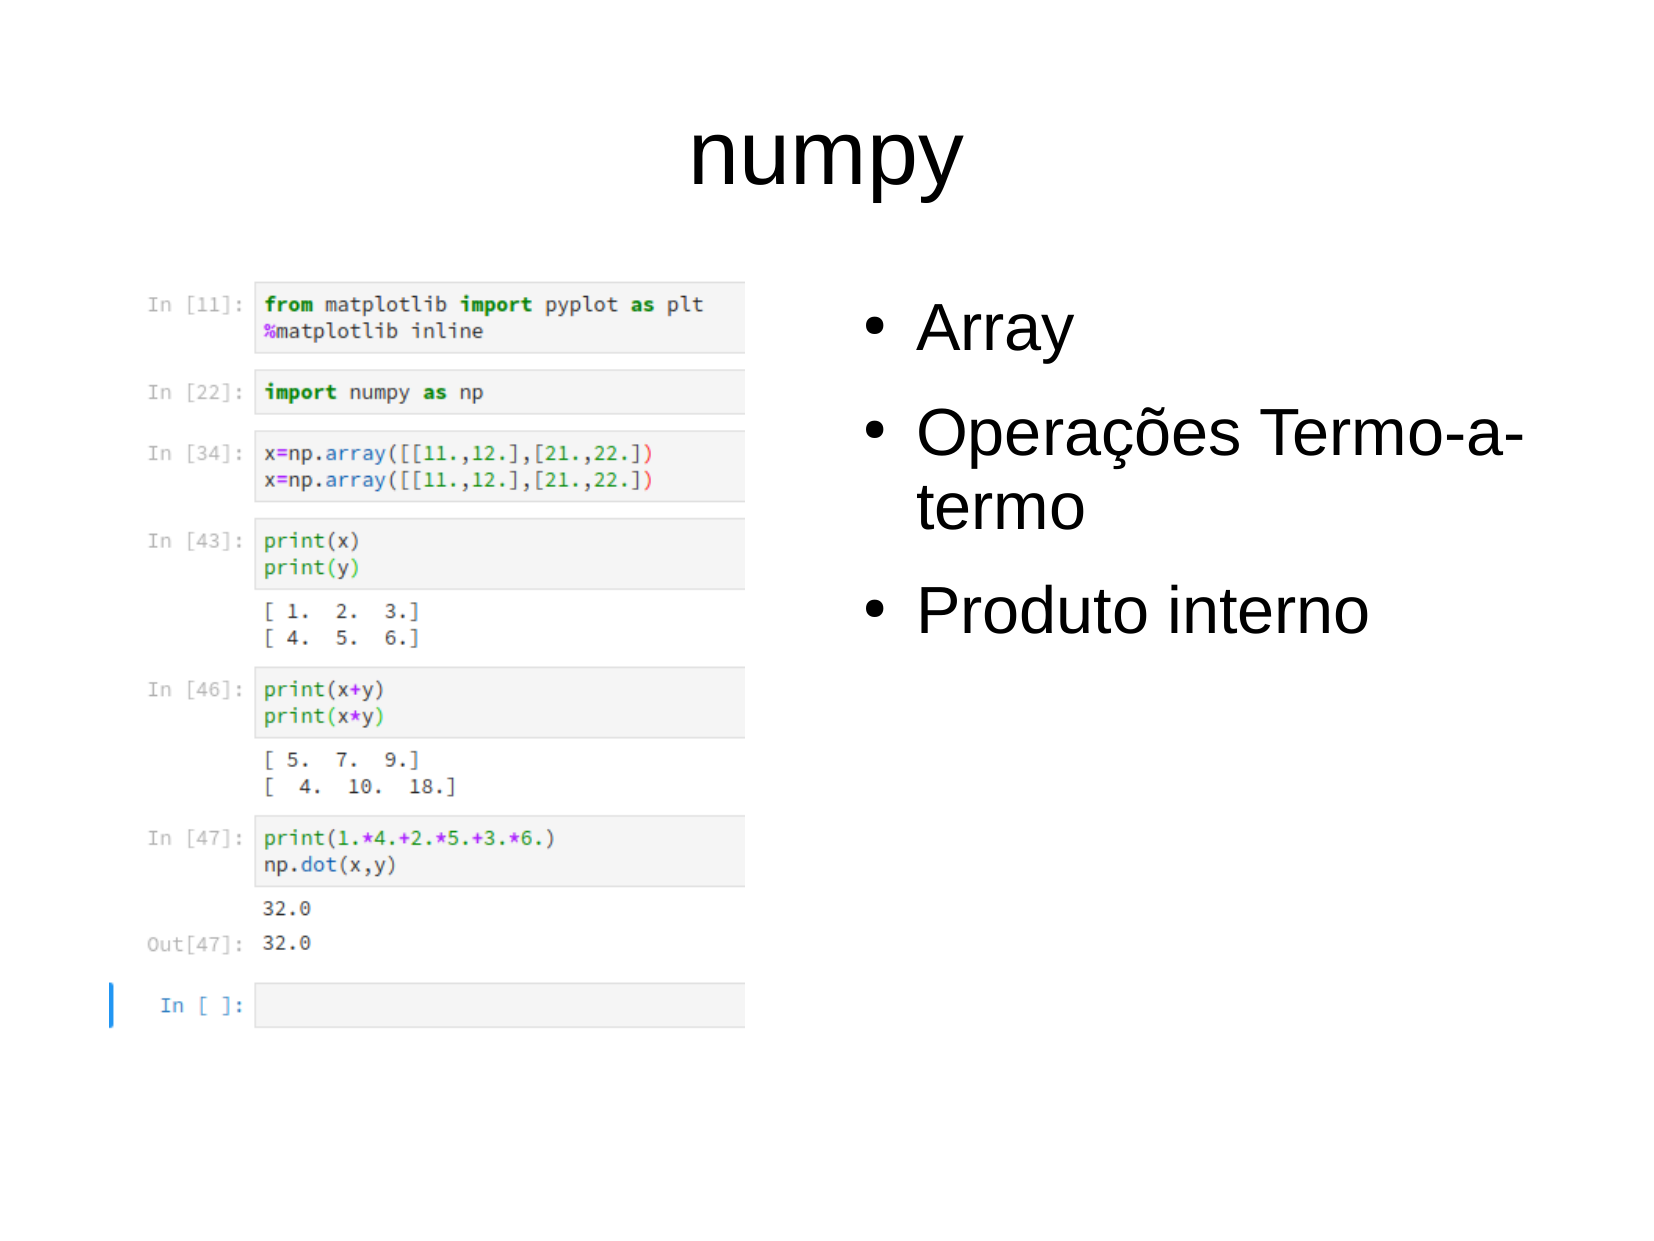

# numpy
Array
Operações Termo-a-termo
Produto interno